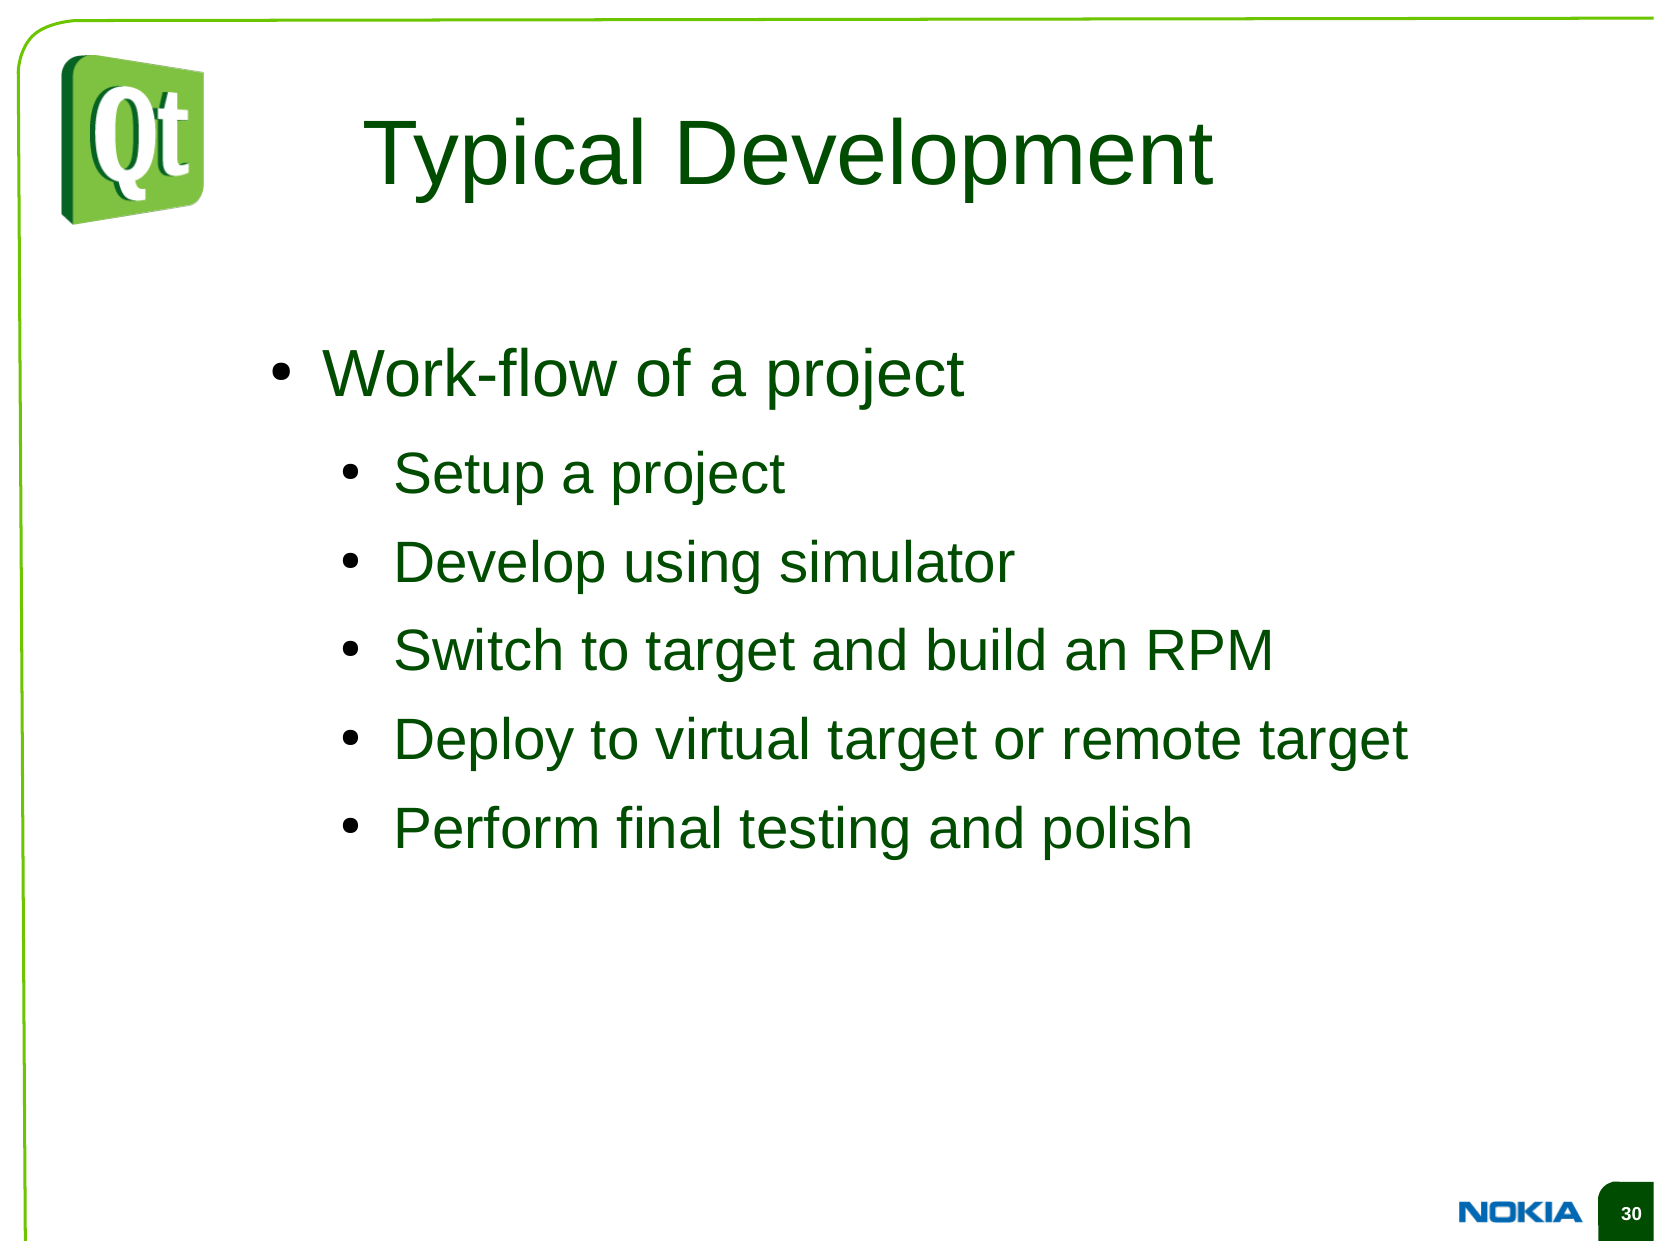

# Typical Development
Work-flow of a project
Setup a project
Develop using simulator
Switch to target and build an RPM
Deploy to virtual target or remote target
Perform final testing and polish